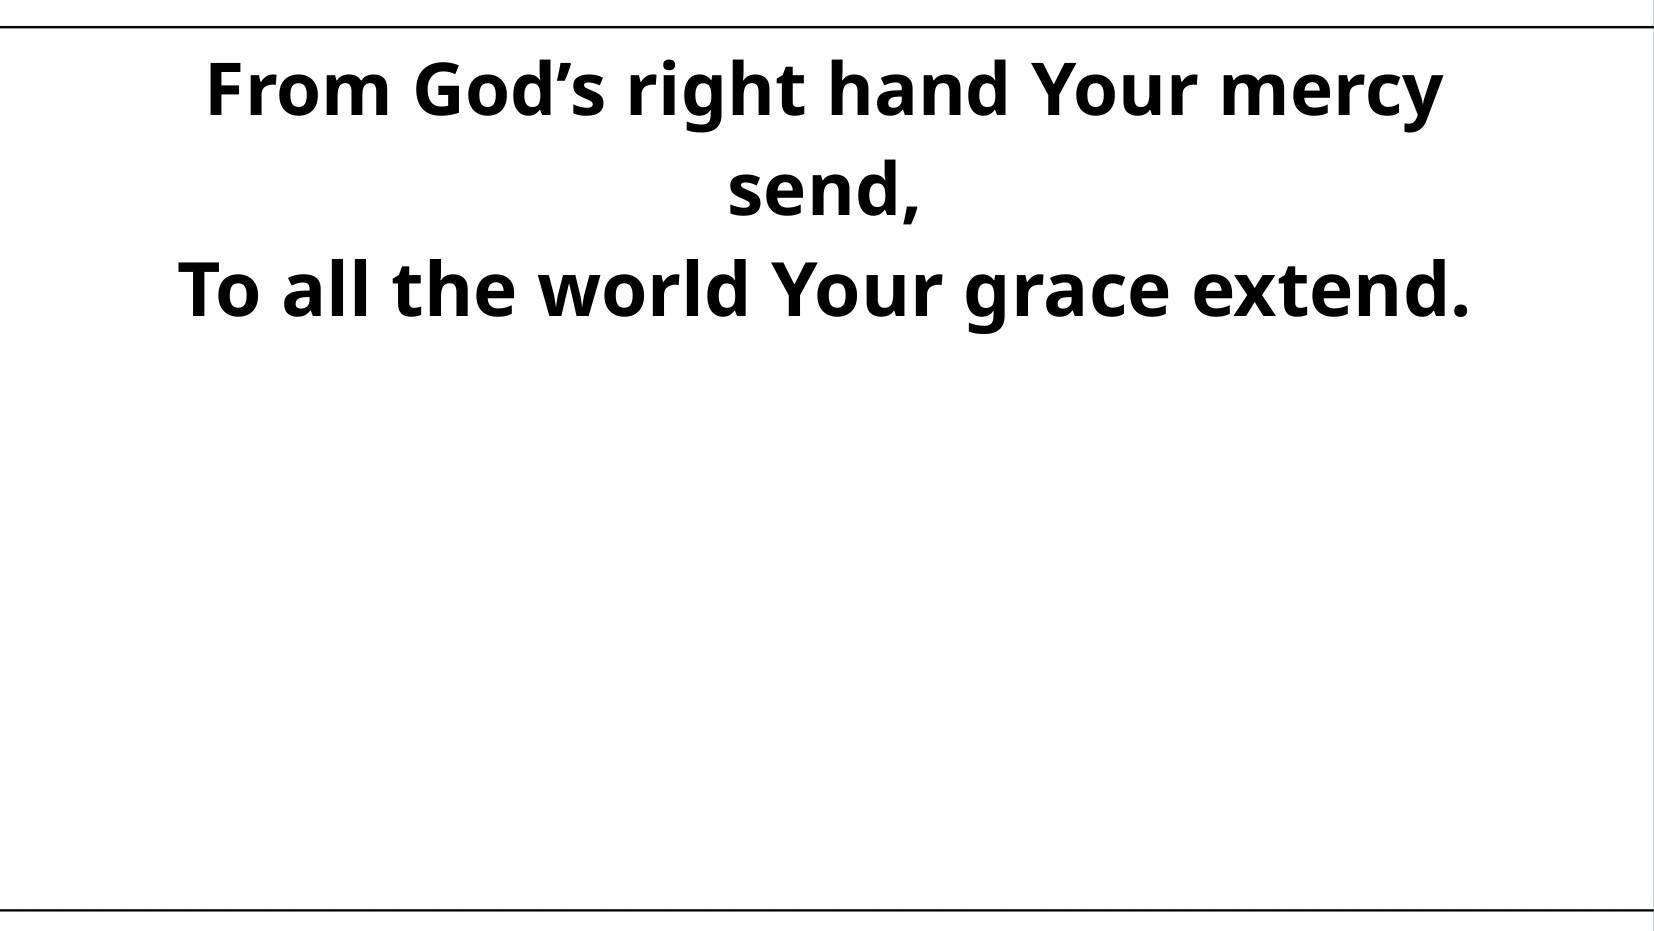

From God’s right hand Your mercy send,
To all the world Your grace extend.